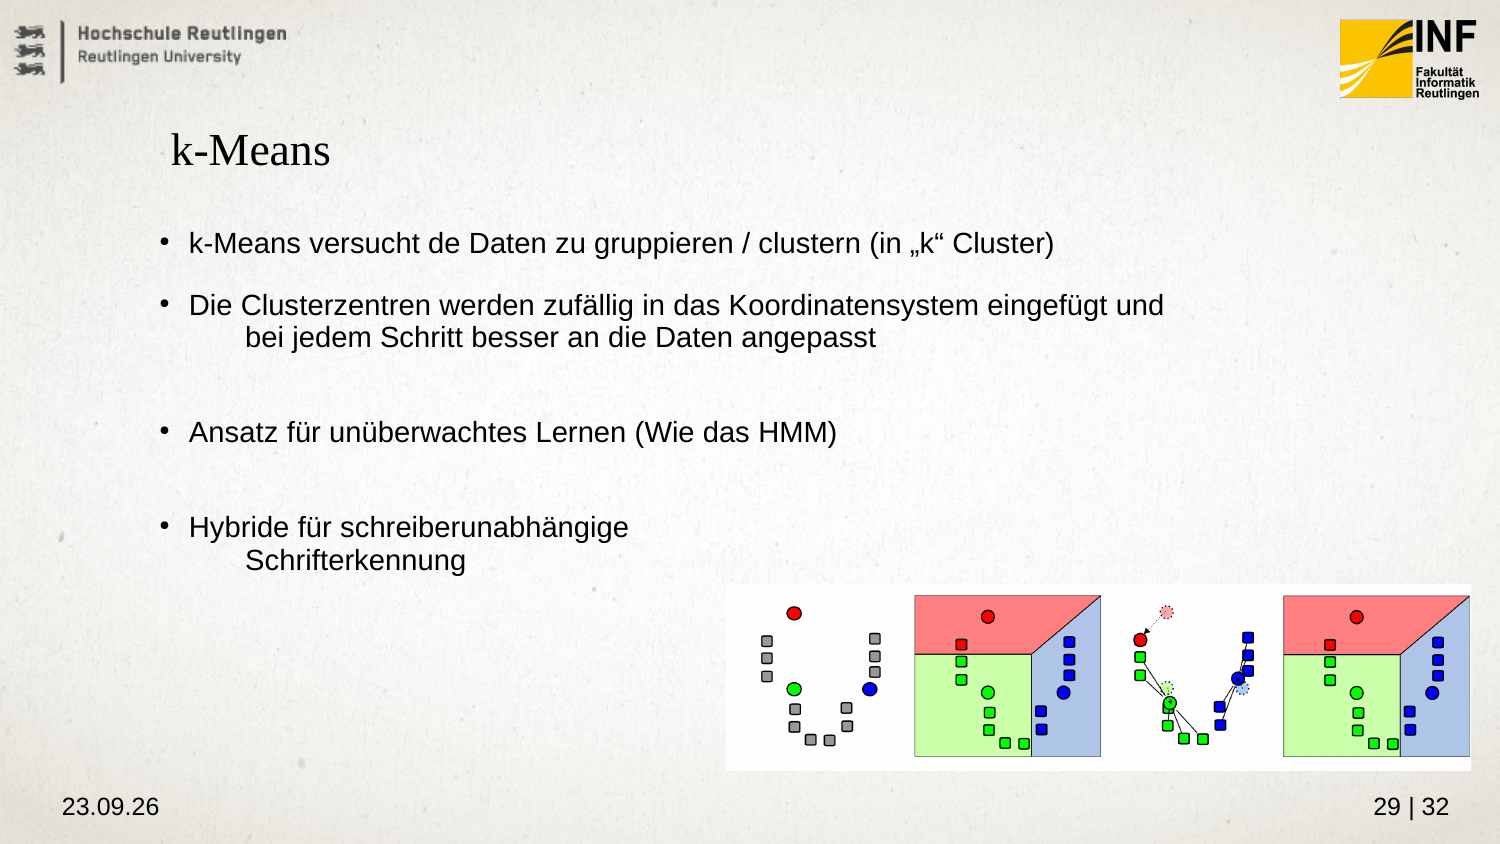

# k-Means
k-Means versucht de Daten zu gruppieren / clustern (in „k“ Cluster)
Die Clusterzentren werden zufällig in das Koordinatensystem eingefügt und
bei jedem Schritt besser an die Daten angepasst
Ansatz für unüberwachtes Lernen (Wie das HMM)
Hybride für schreiberunabhängige
Schrifterkennung